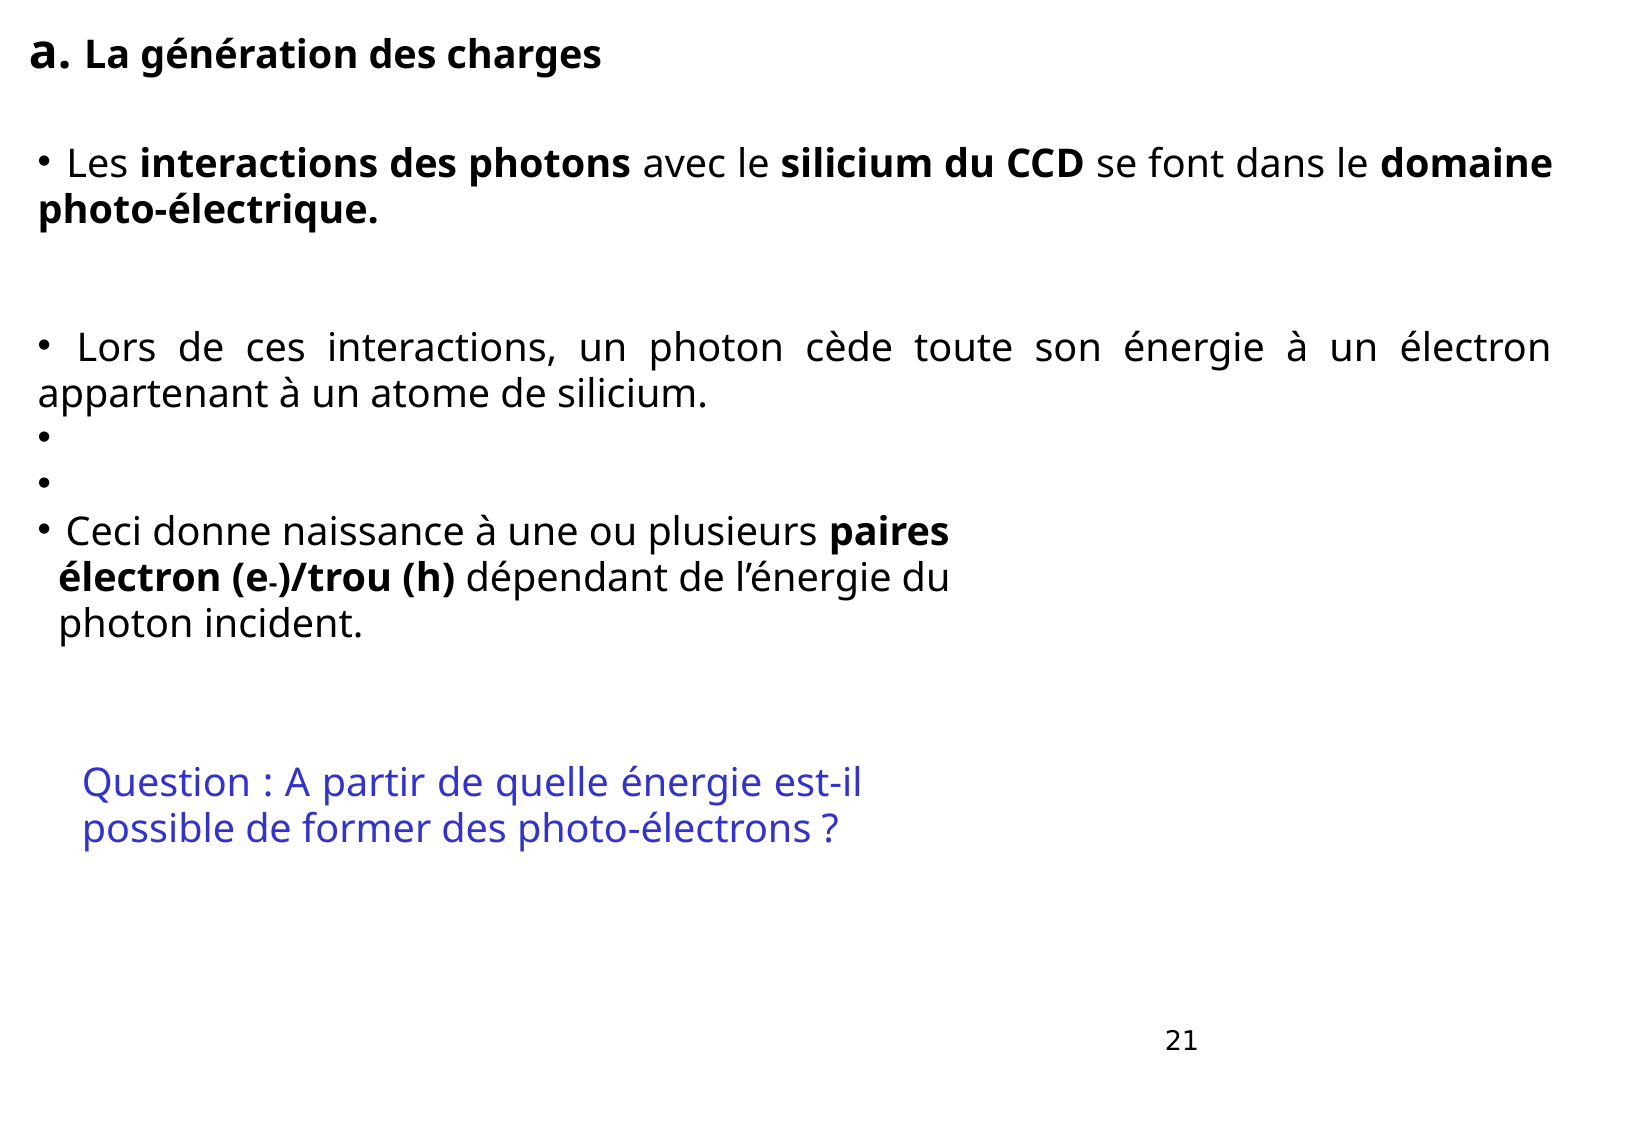

a. La génération des charges
 Les interactions des photons avec le silicium du CCD se font dans le domaine photo-électrique.
 Lors de ces interactions, un photon cède toute son énergie à un électron appartenant à un atome de silicium.
 Ceci donne naissance à une ou plusieurs paires
 électron (e-)/trou (h) dépendant de l’énergie du
 photon incident.
Question : A partir de quelle énergie est-il possible de former des photo-électrons ?